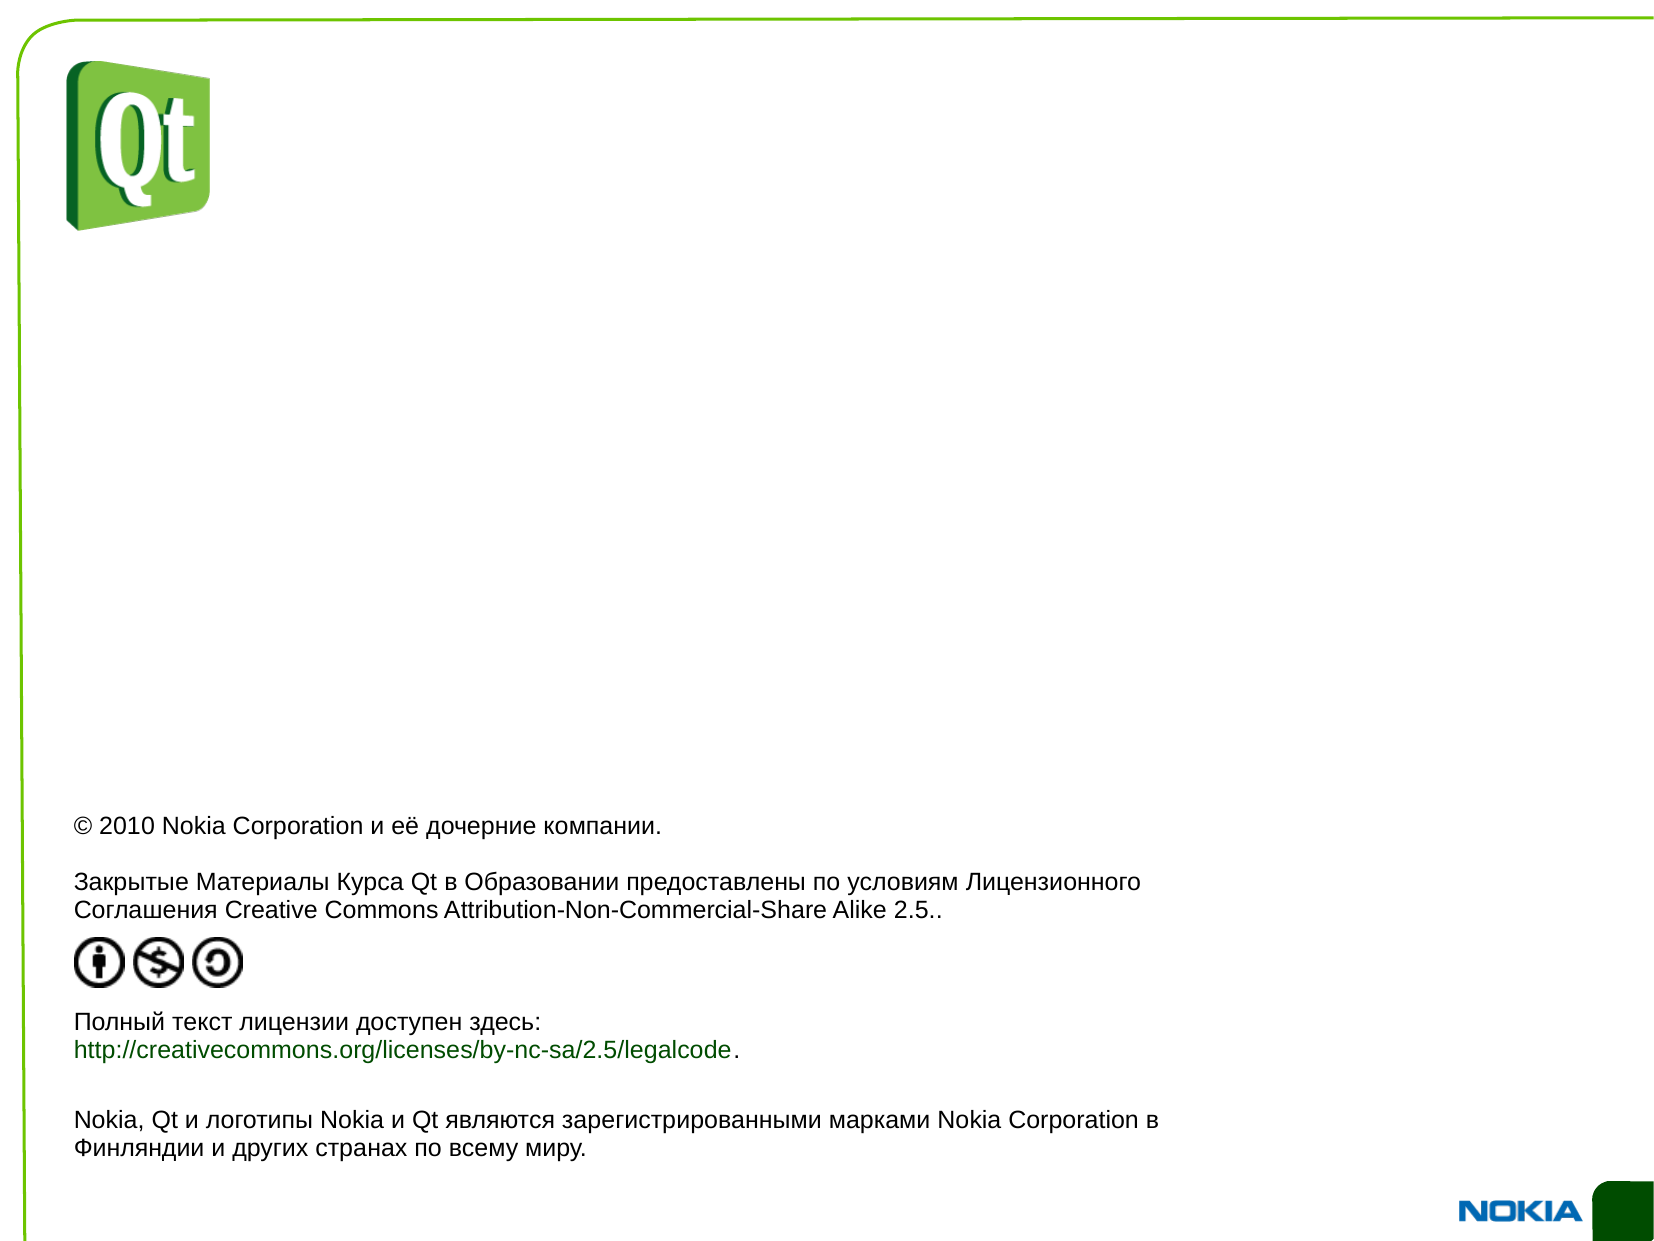

© 2010 Nokia Corporation и её дочерние компании.
Закрытые Материалы Курса Qt в Образовании предоставлены по условиям Лицензионного Соглашения Creative Commons Attribution-Non-Commercial-Share Alike 2.5..
Полный текст лицензии доступен здесь: http://creativecommons.org/licenses/by-nc-sa/2.5/legalcode.
Nokia, Qt и логотипы Nokia и Qt являются зарегистрированными марками Nokia Corporation в Финляндии и других странах по всему миру.